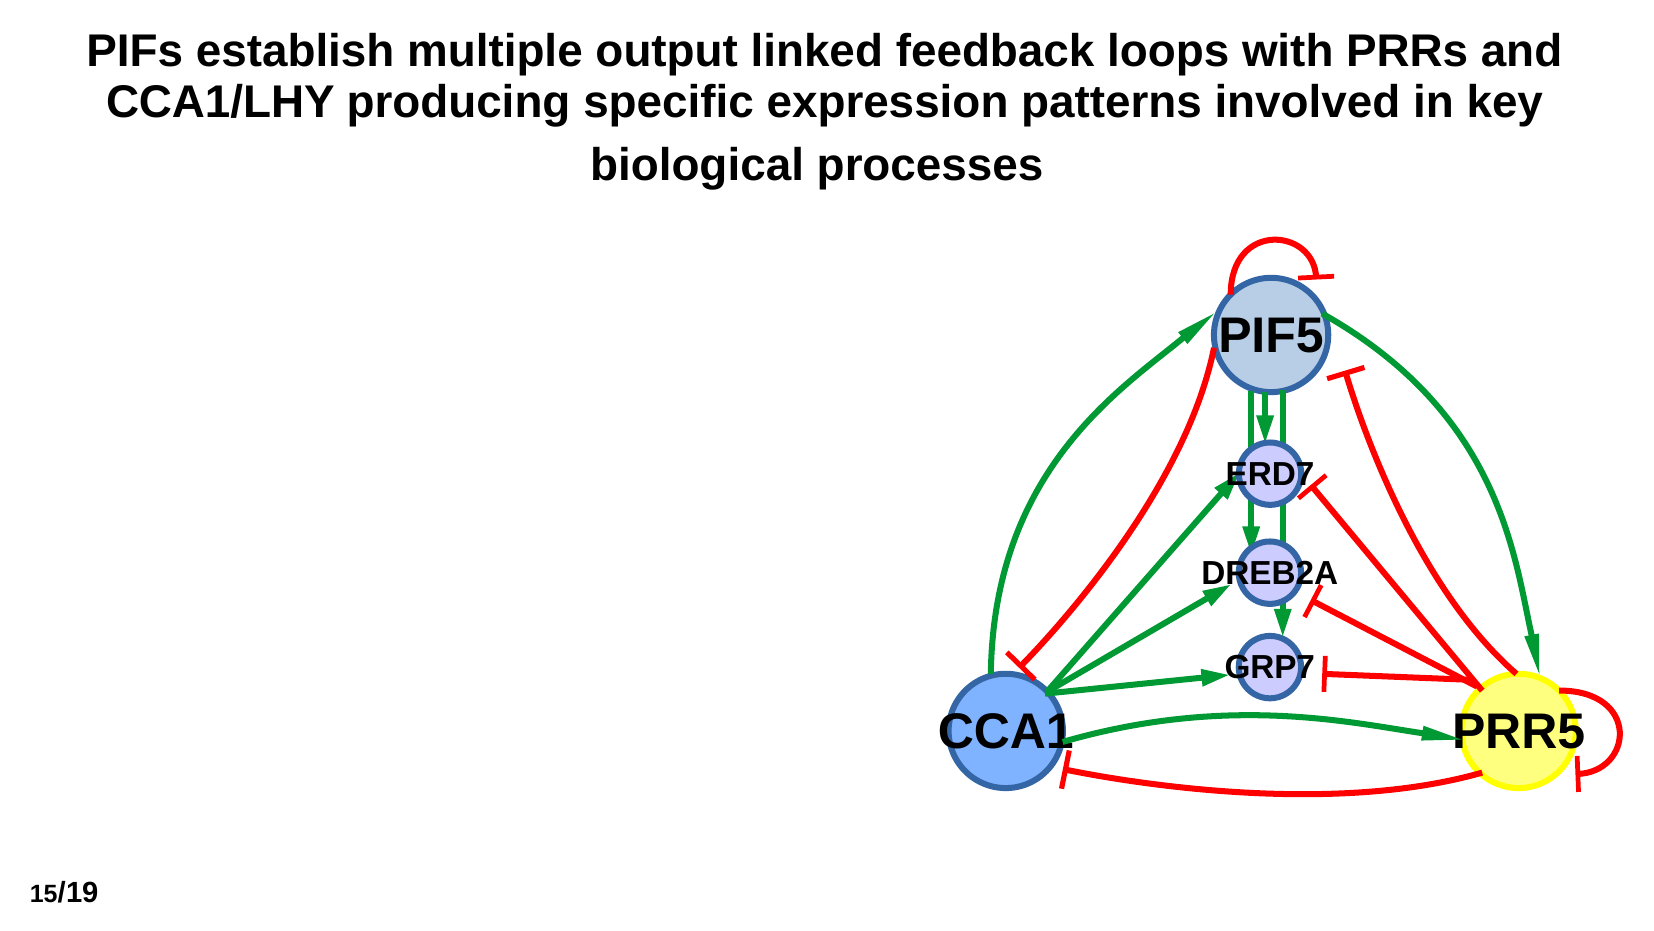

# PIFs establish multiple output linked feedback loops with PRRs and CCA1/LHY producing specific expression patterns involved in key biological processes
PIF5
ERD7
DREB2A
GRP7
CCA1
PRR5
 15/19